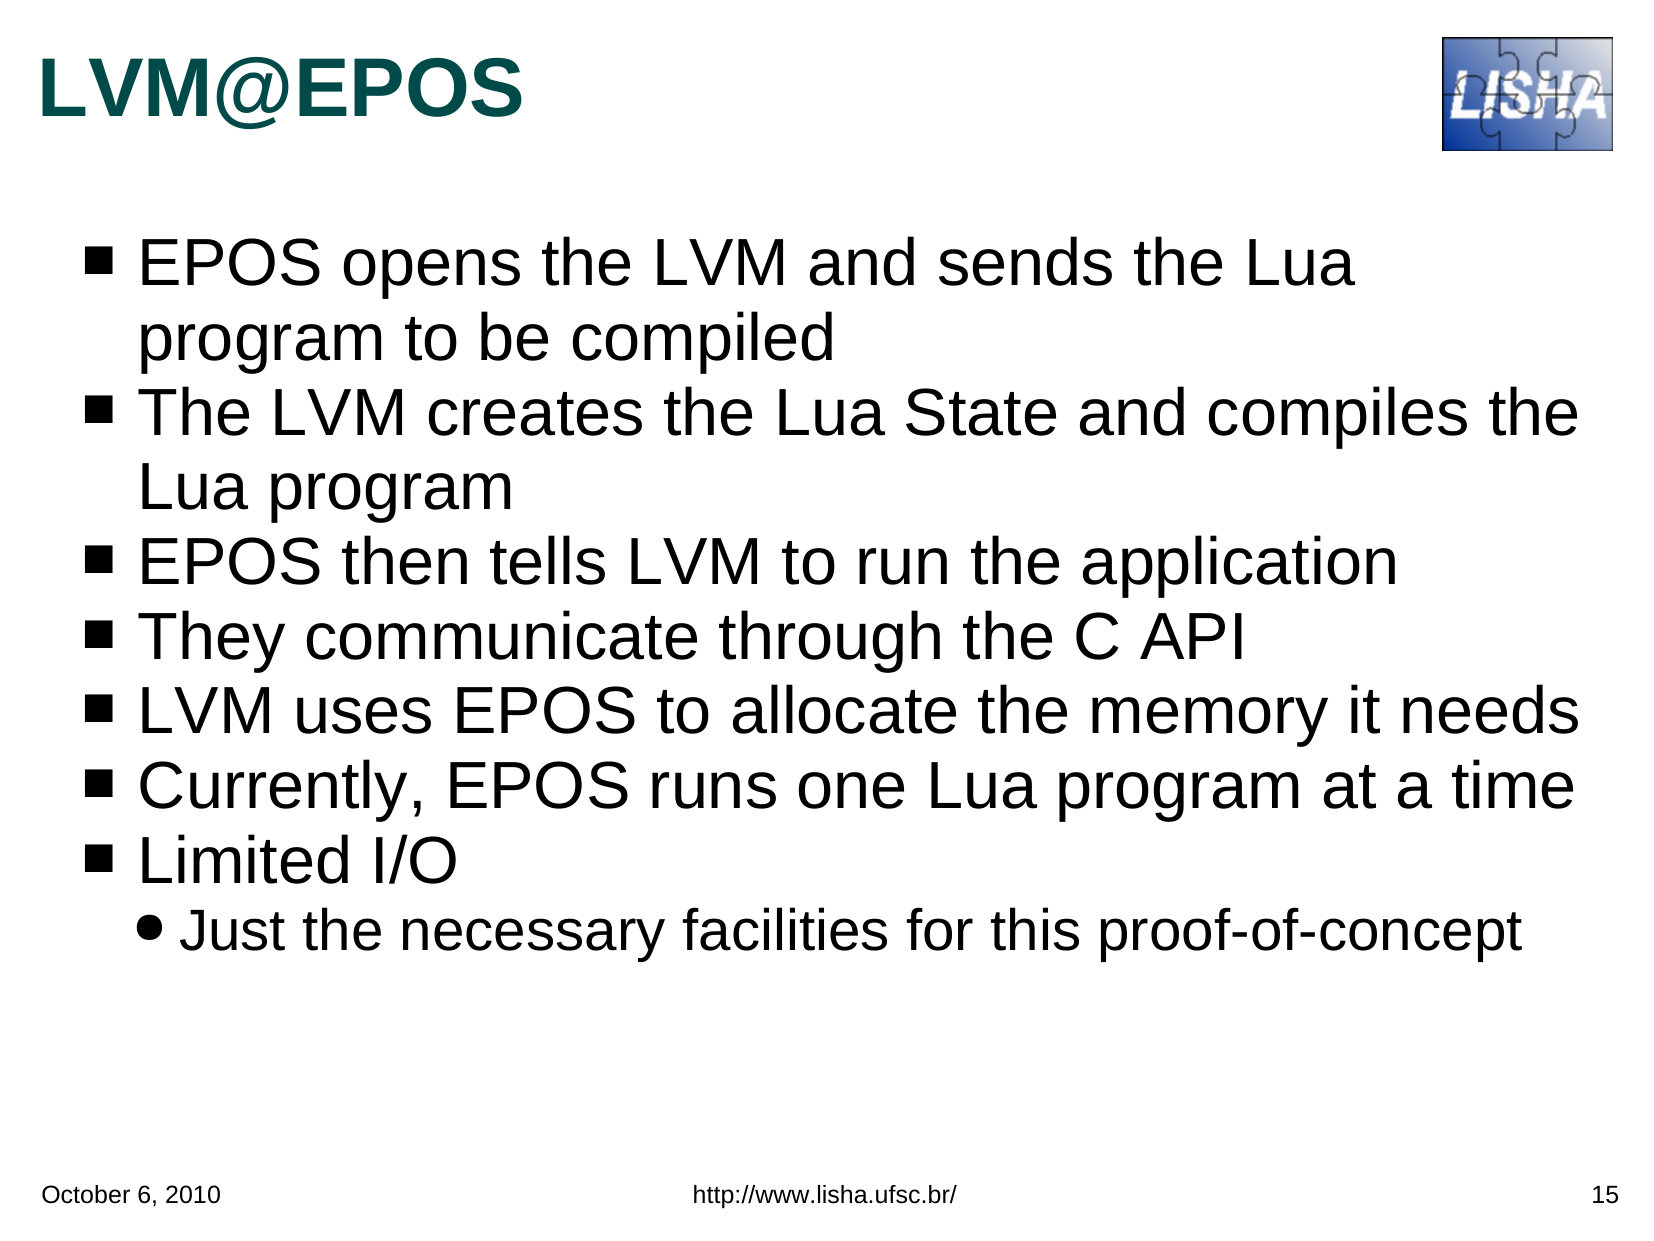

# LVM@EPOS
EPOS opens the LVM and sends the Lua program to be compiled
The LVM creates the Lua State and compiles the Lua program
EPOS then tells LVM to run the application
They communicate through the C API
LVM uses EPOS to allocate the memory it needs
Currently, EPOS runs one Lua program at a time
Limited I/O
Just the necessary facilities for this proof-of-concept